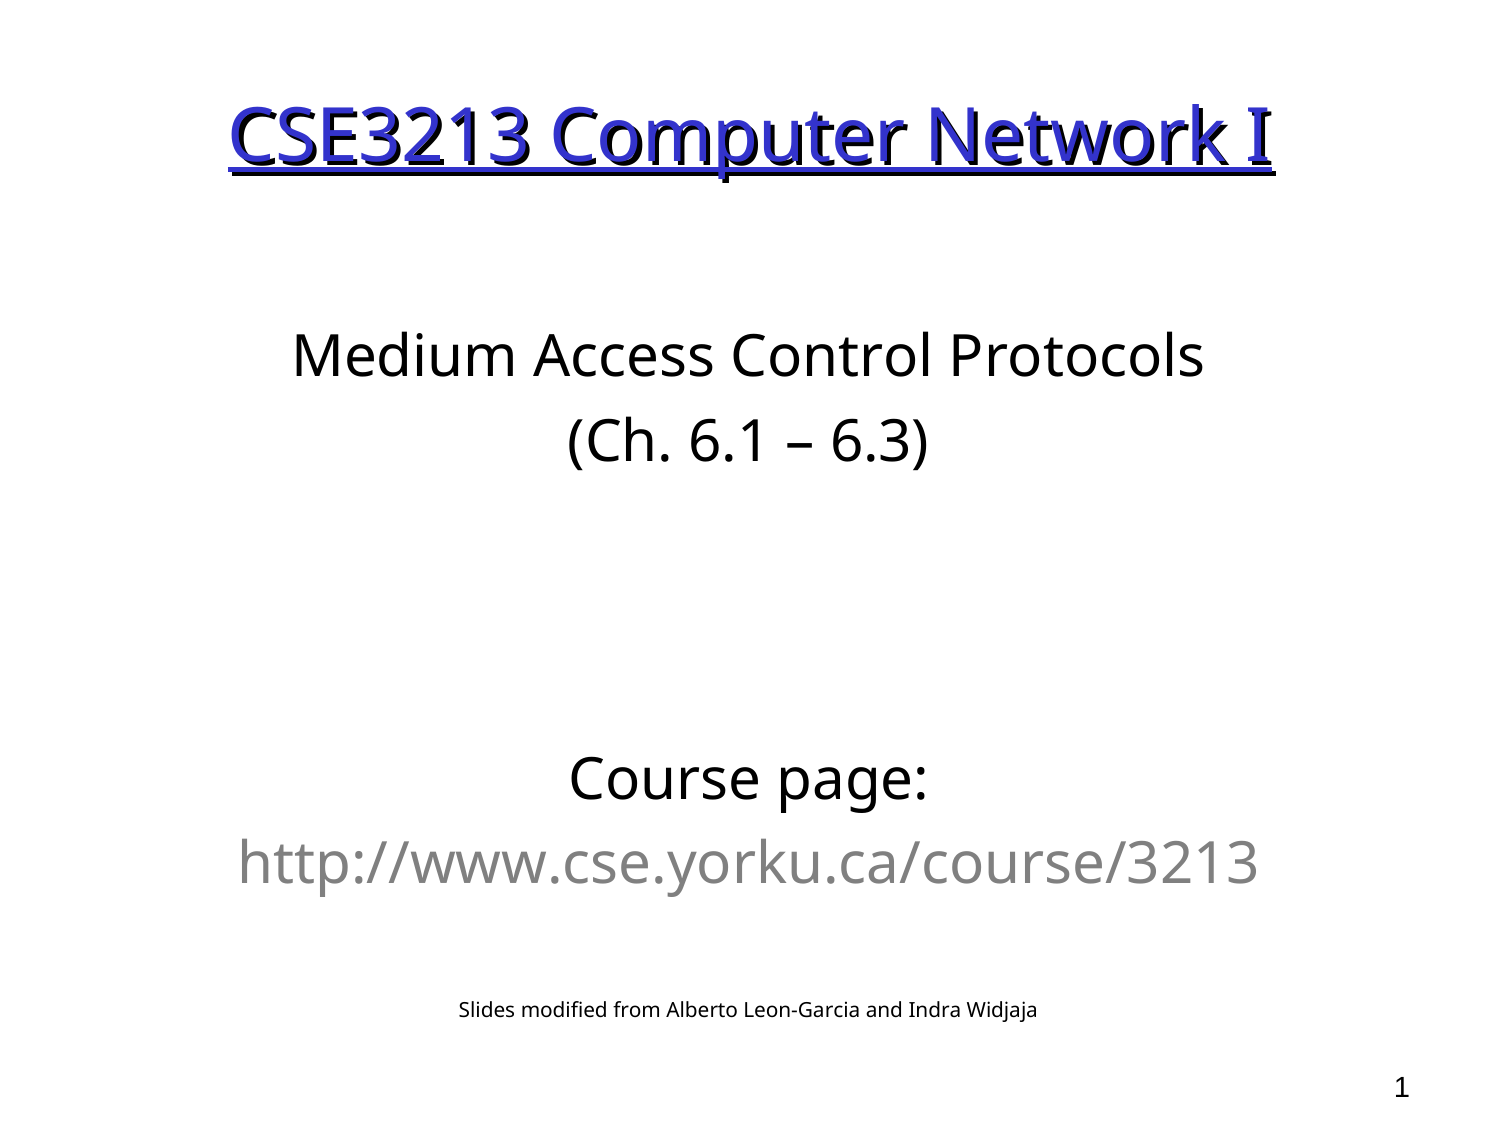

# CSE3213 Computer Network I
Medium Access Control Protocols
(Ch. 6.1 – 6.3)
Course page:
http://www.cse.yorku.ca/course/3213
Slides modified from Alberto Leon-Garcia and Indra Widjaja
1